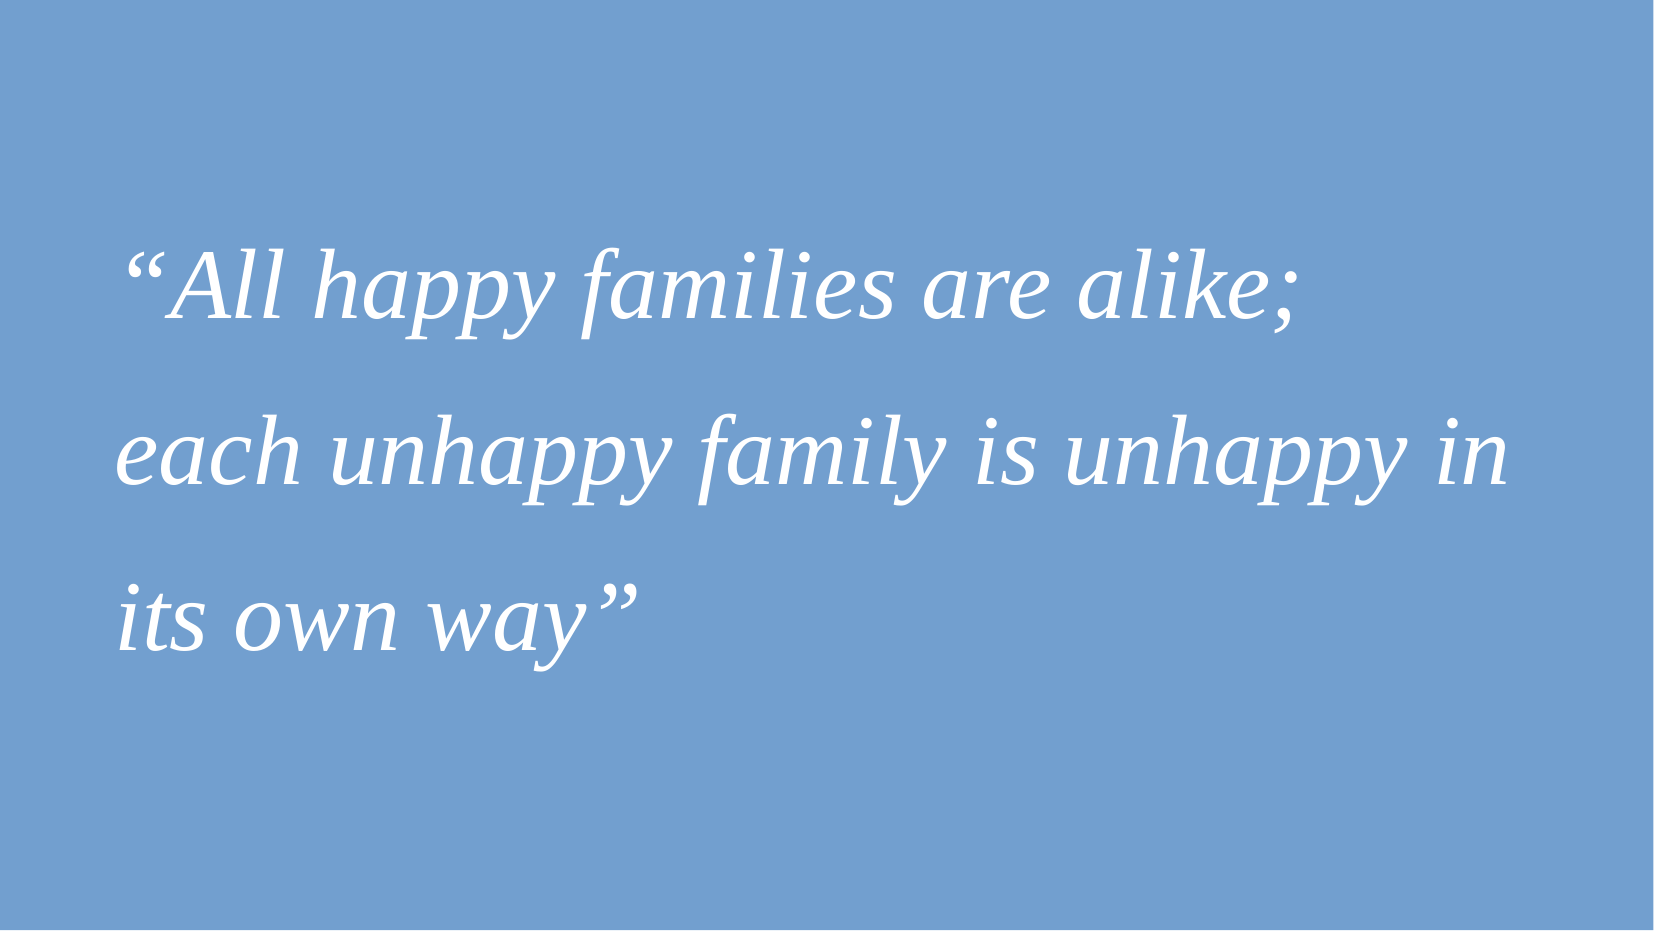

#
“All happy families are alike; each unhappy family is unhappy in its own way”